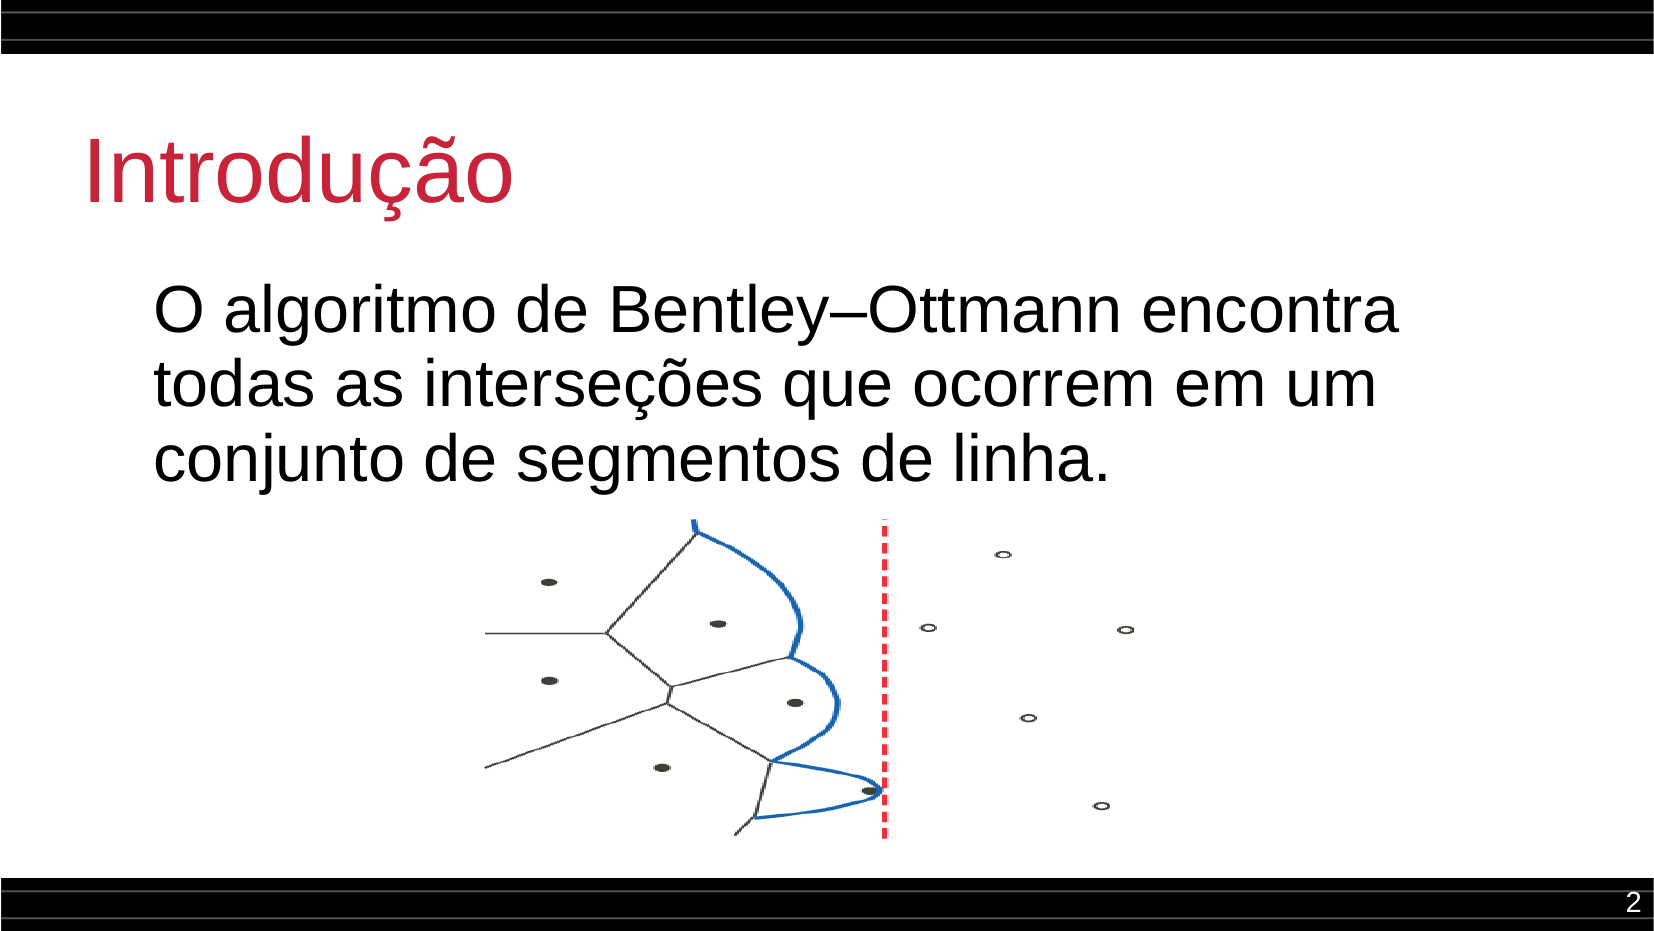

# Introdução
O algoritmo de Bentley–Ottmann encontra todas as interseções que ocorrem em um conjunto de segmentos de linha.